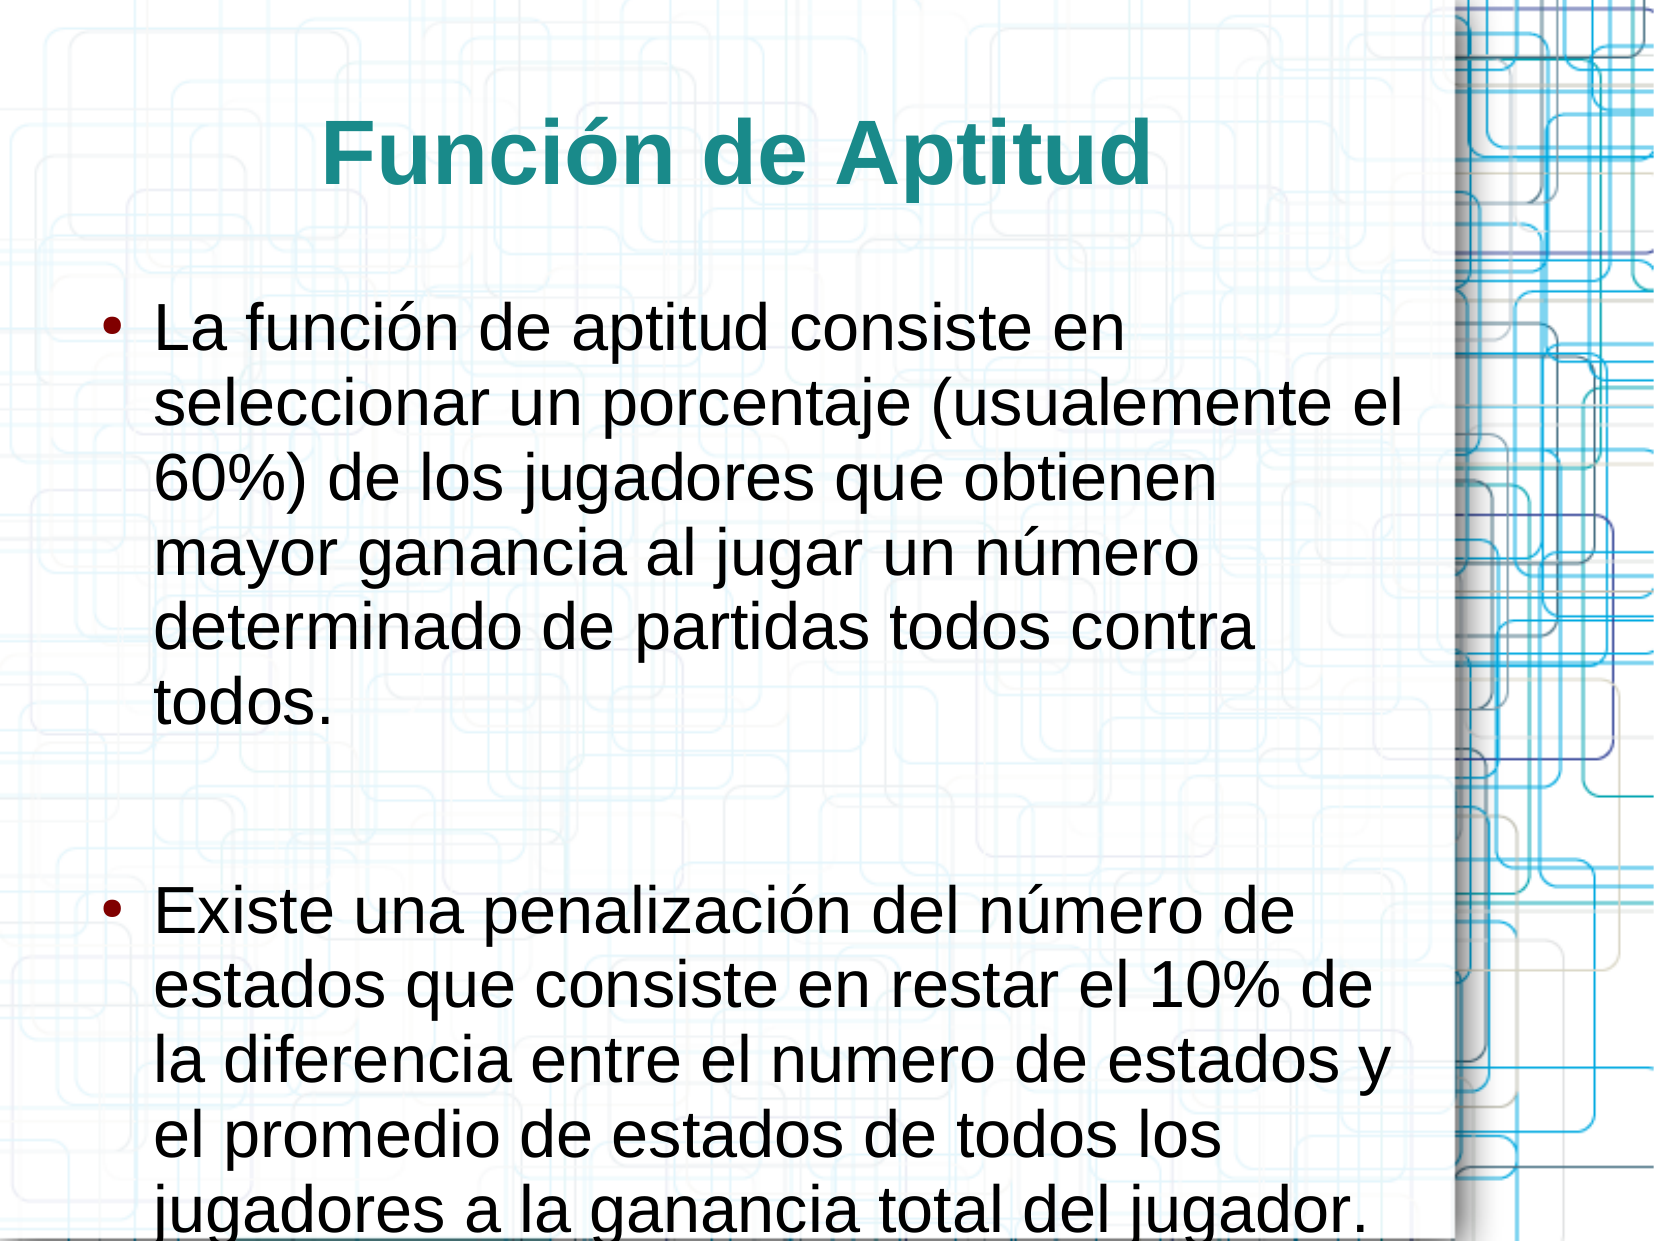

# Función de Aptitud
La función de aptitud consiste en seleccionar un porcentaje (usualemente el 60%) de los jugadores que obtienen mayor ganancia al jugar un número determinado de partidas todos contra todos.
Existe una penalización del número de estados que consiste en restar el 10% de la diferencia entre el numero de estados y el promedio de estados de todos los jugadores a la ganancia total del jugador.